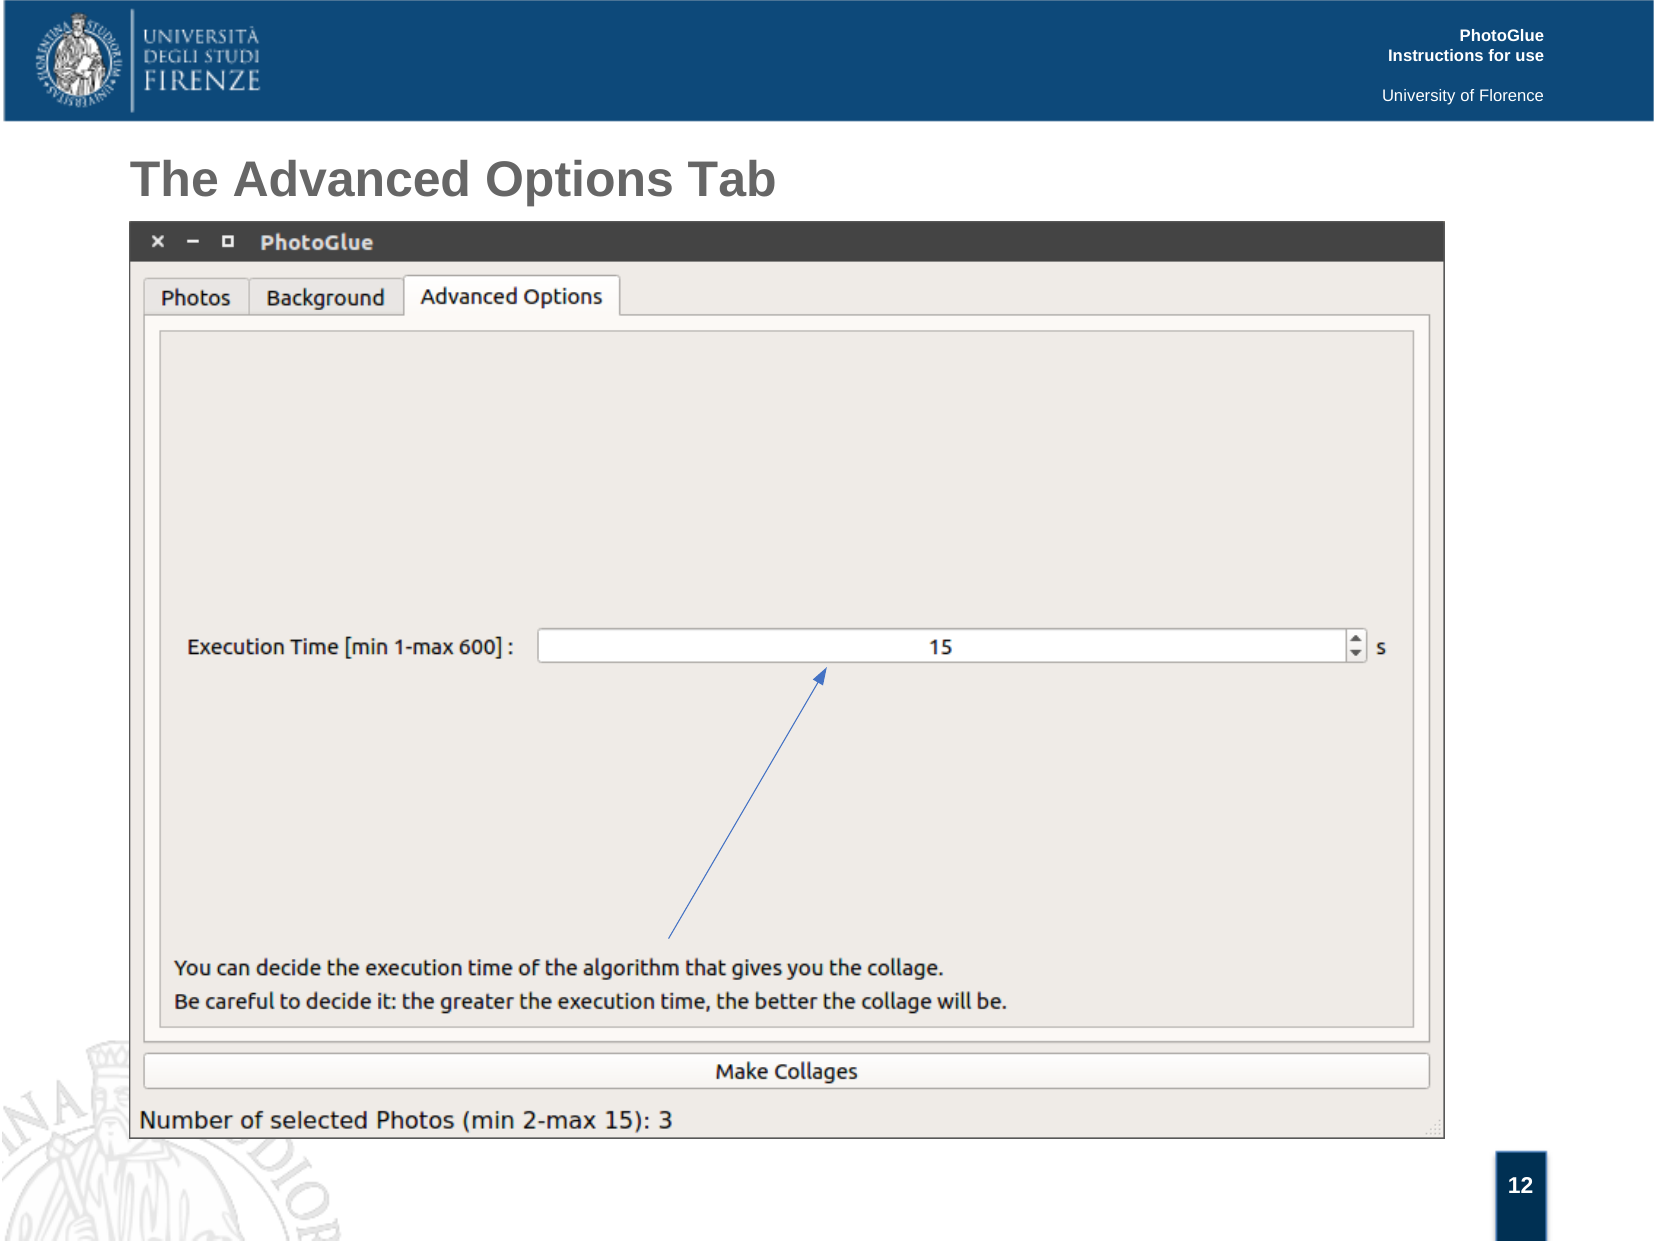

PhotoGlue
 Instructions for use
University of Florence
The Advanced Options Tab
12